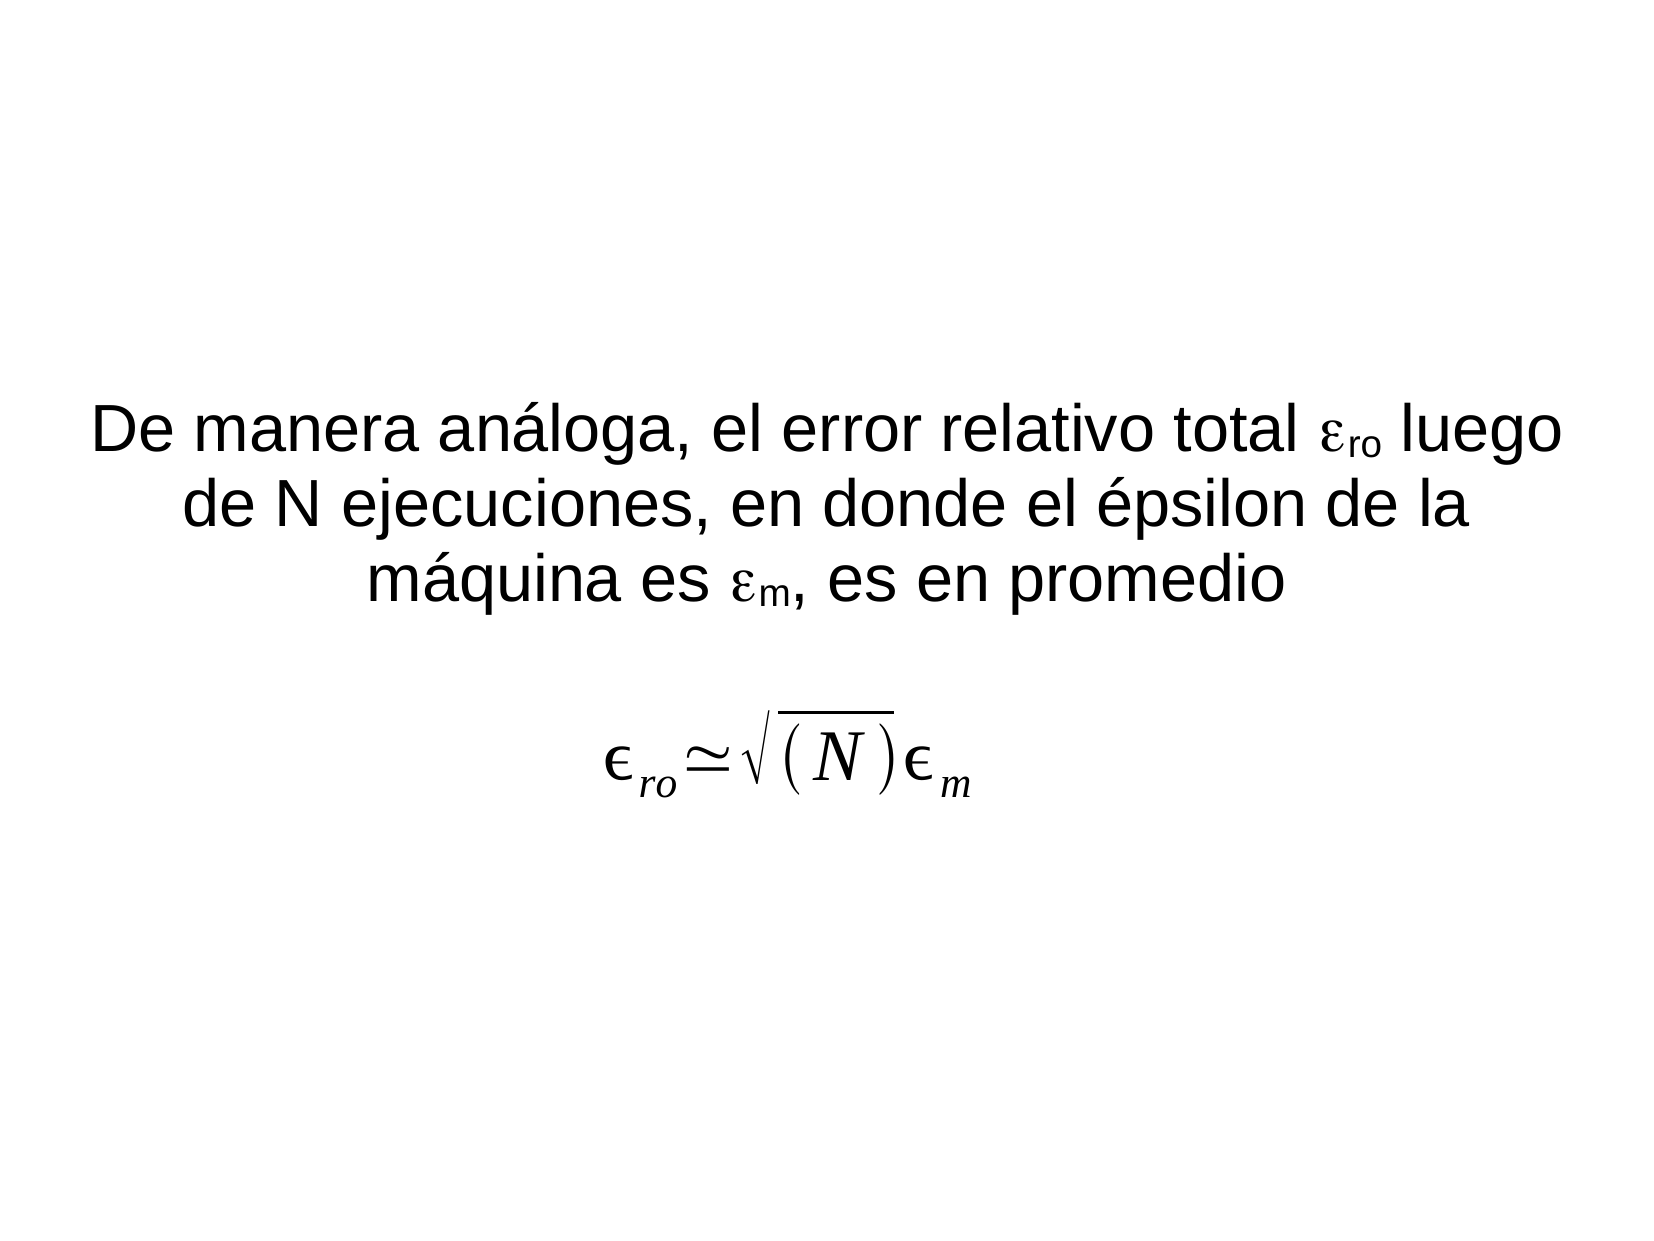

#
De manera análoga, el error relativo total ero luego de N ejecuciones, en donde el épsilon de la máquina es em, es en promedio